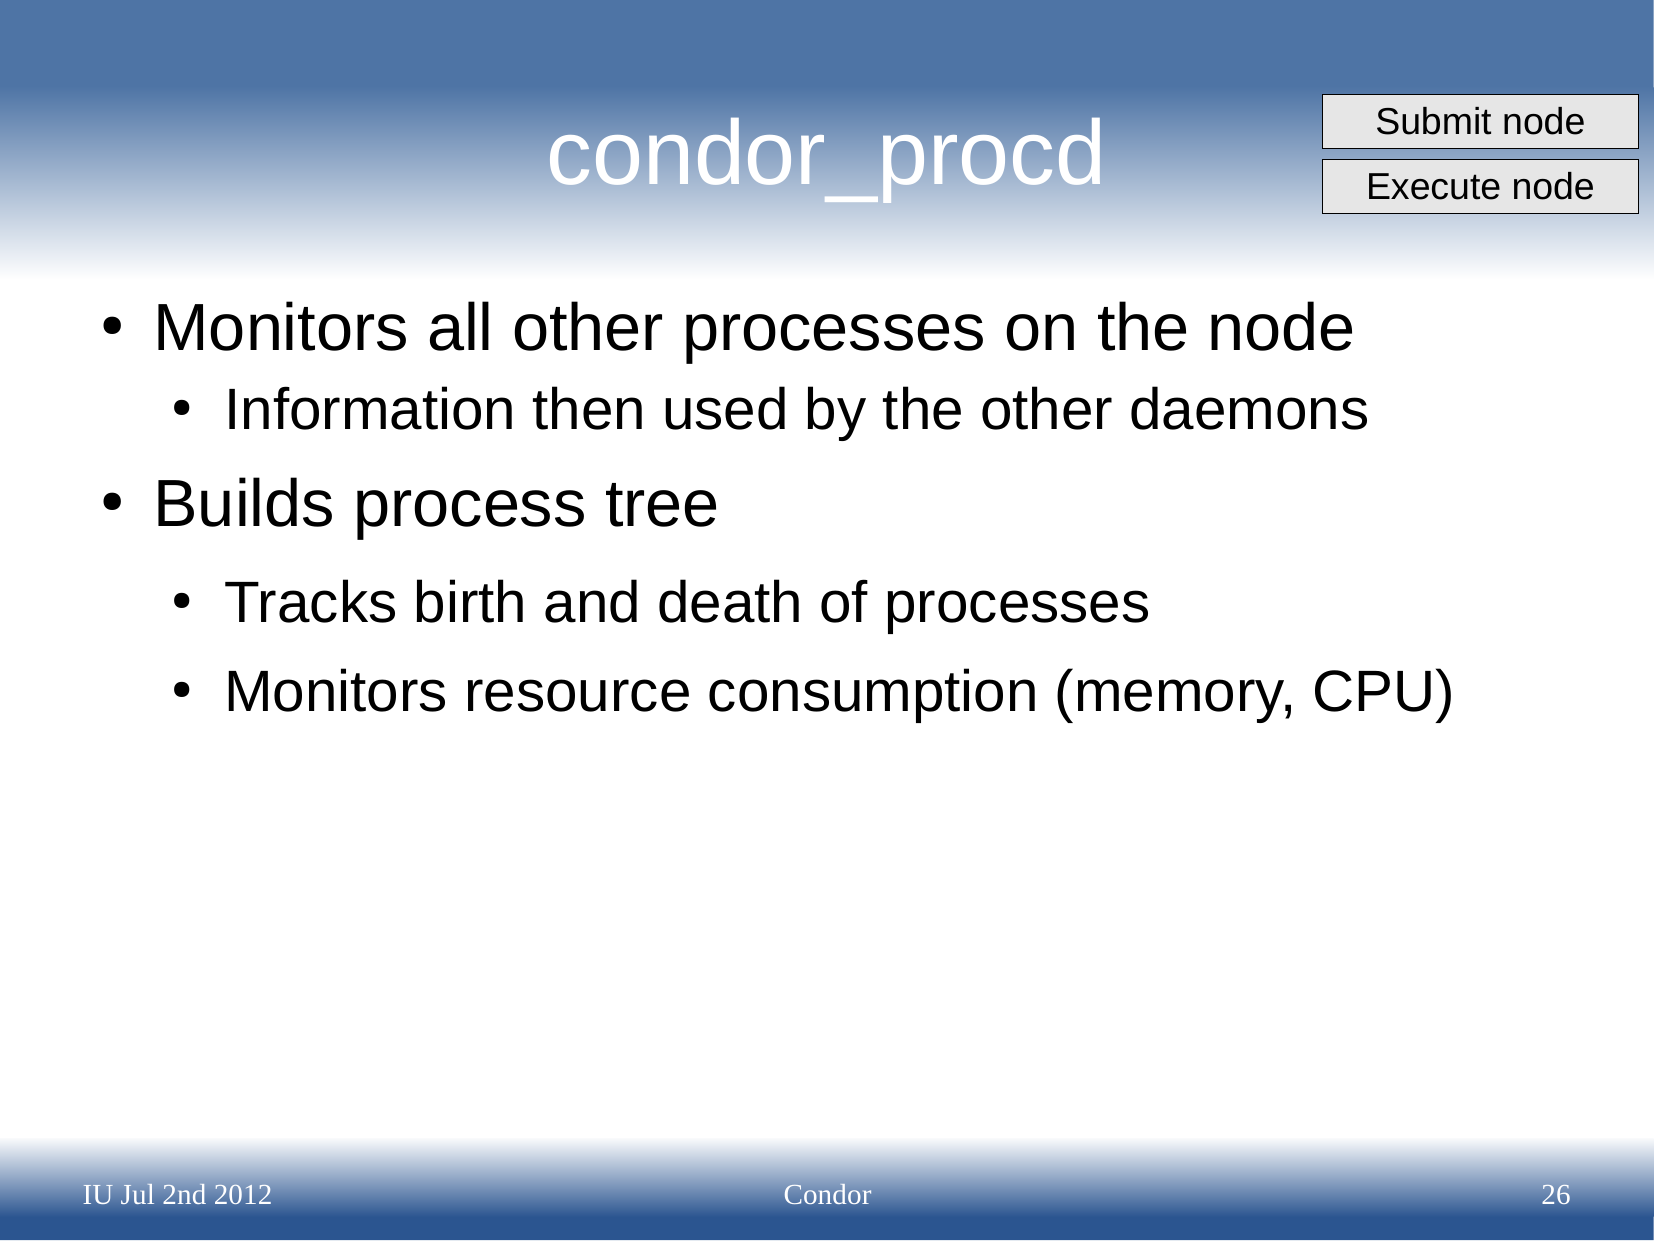

# condor_procd
Submit node
Execute node
Monitors all other processes on the node
Information then used by the other daemons
Builds process tree
Tracks birth and death of processes
Monitors resource consumption (memory, CPU)
IU Jul 2nd 2012
Condor
26